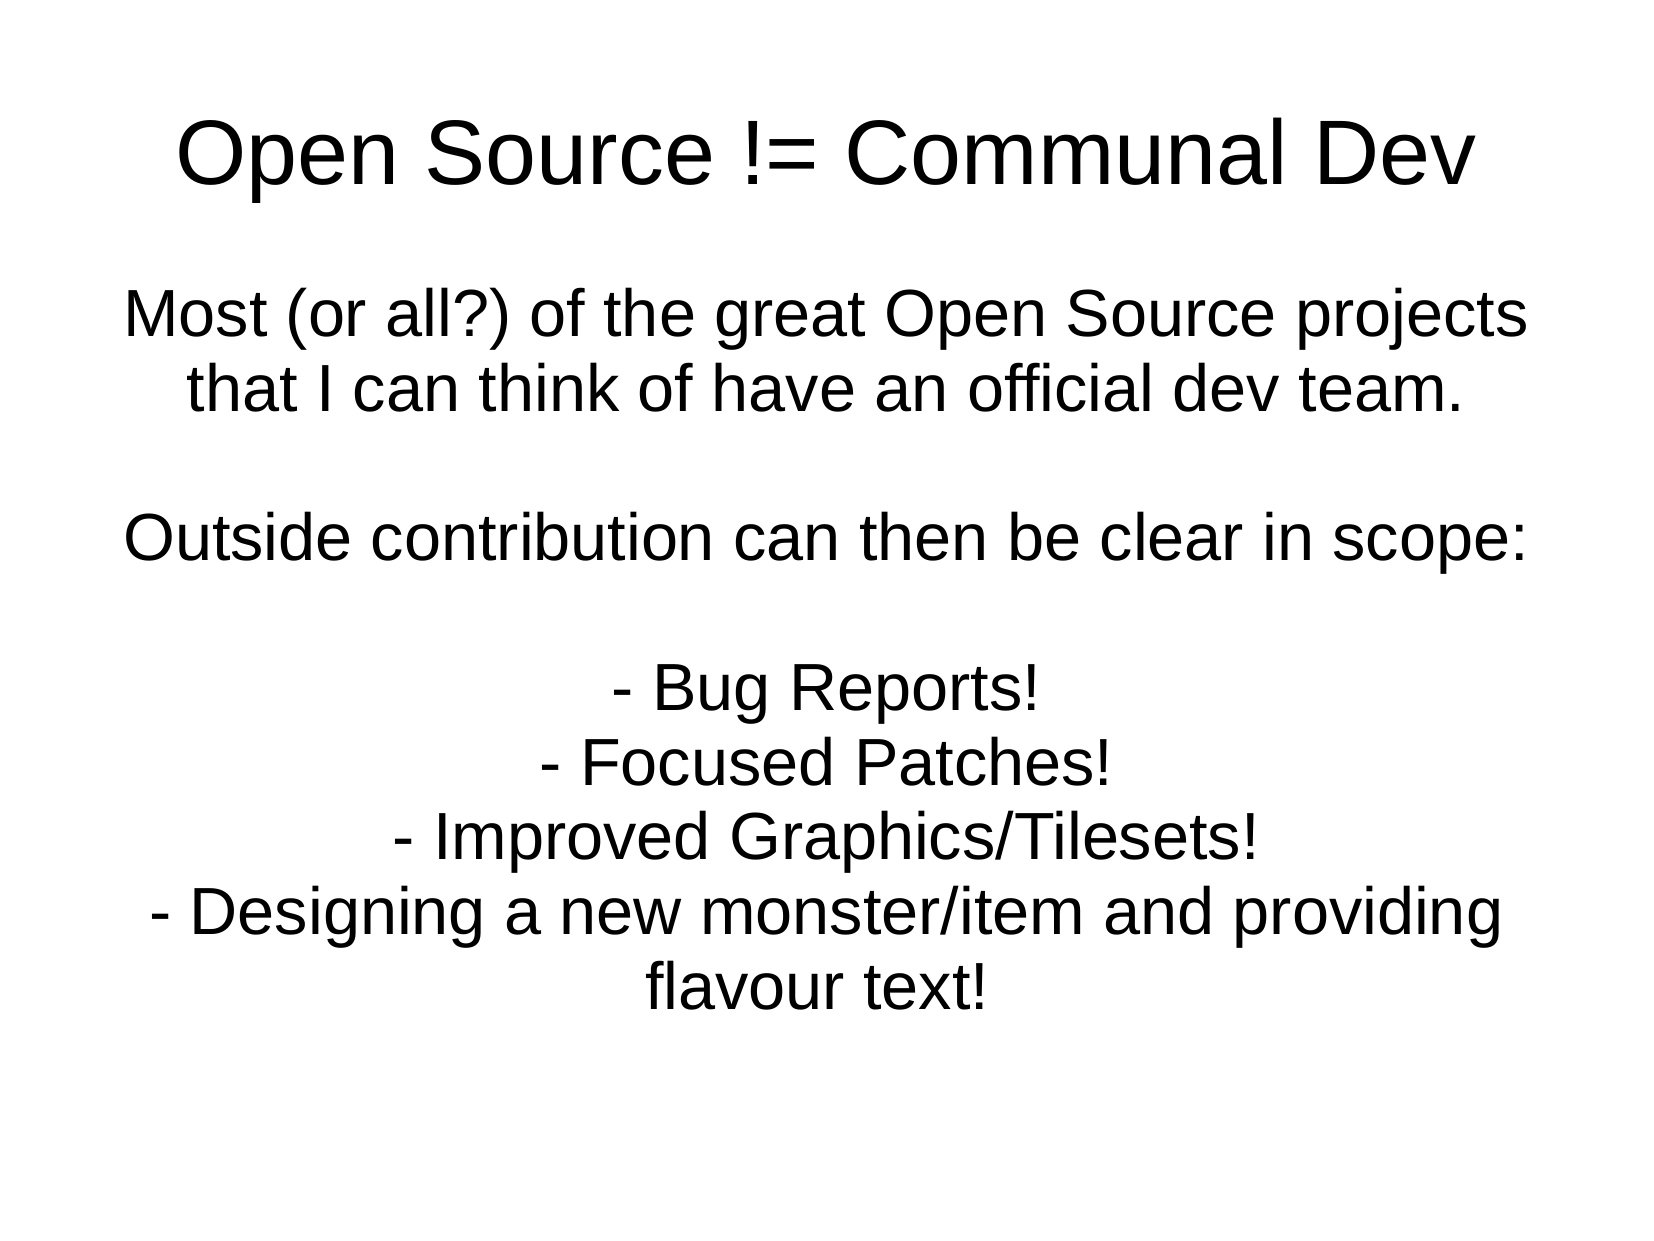

# Open Source != Communal Dev
Most (or all?) of the great Open Source projects that I can think of have an official dev team.
Outside contribution can then be clear in scope:
- Bug Reports!
- Focused Patches!
- Improved Graphics/Tilesets!
- Designing a new monster/item and providing flavour text!